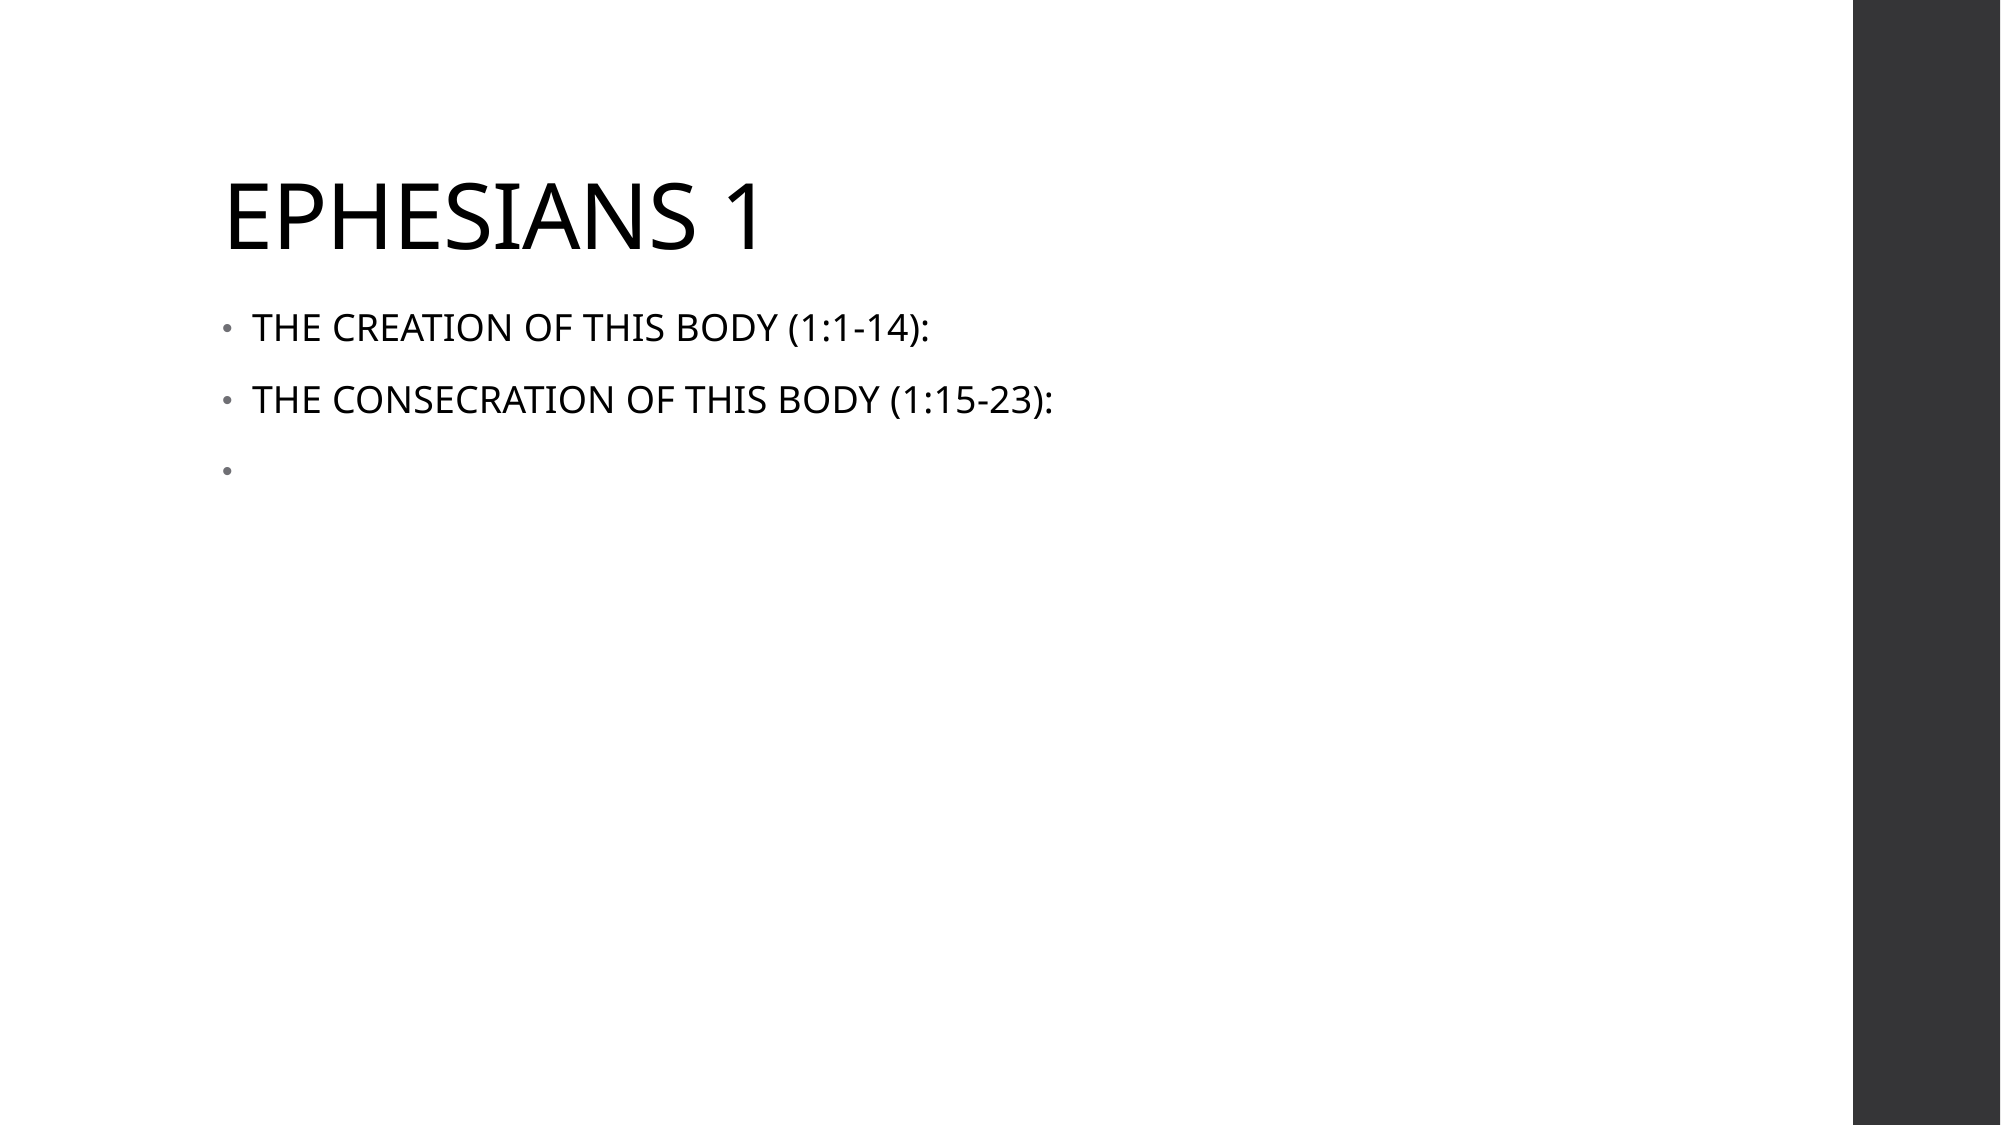

# EPHESIANS 1
THE CREATION OF THIS BODY (1:1-14):
THE CONSECRATION OF THIS BODY (1:15-23):